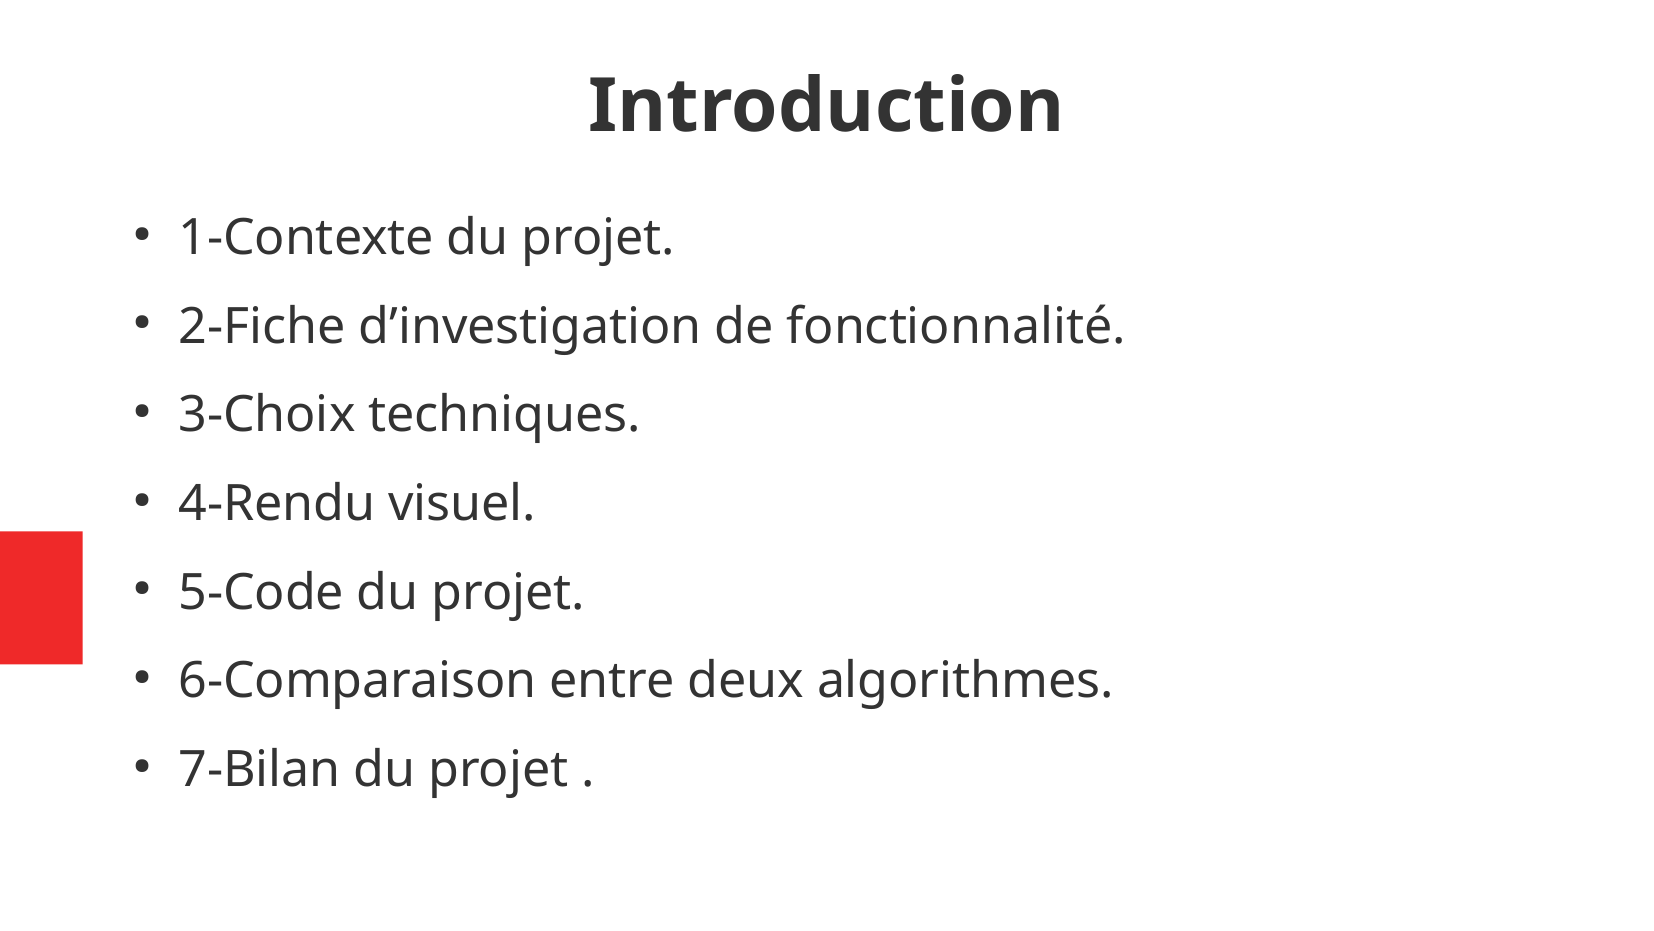

# Introduction
1-Contexte du projet.
2-Fiche d’investigation de fonctionnalité.
3-Choix techniques.
4-Rendu visuel.
5-Code du projet.
6-Comparaison entre deux algorithmes.
7-Bilan du projet .